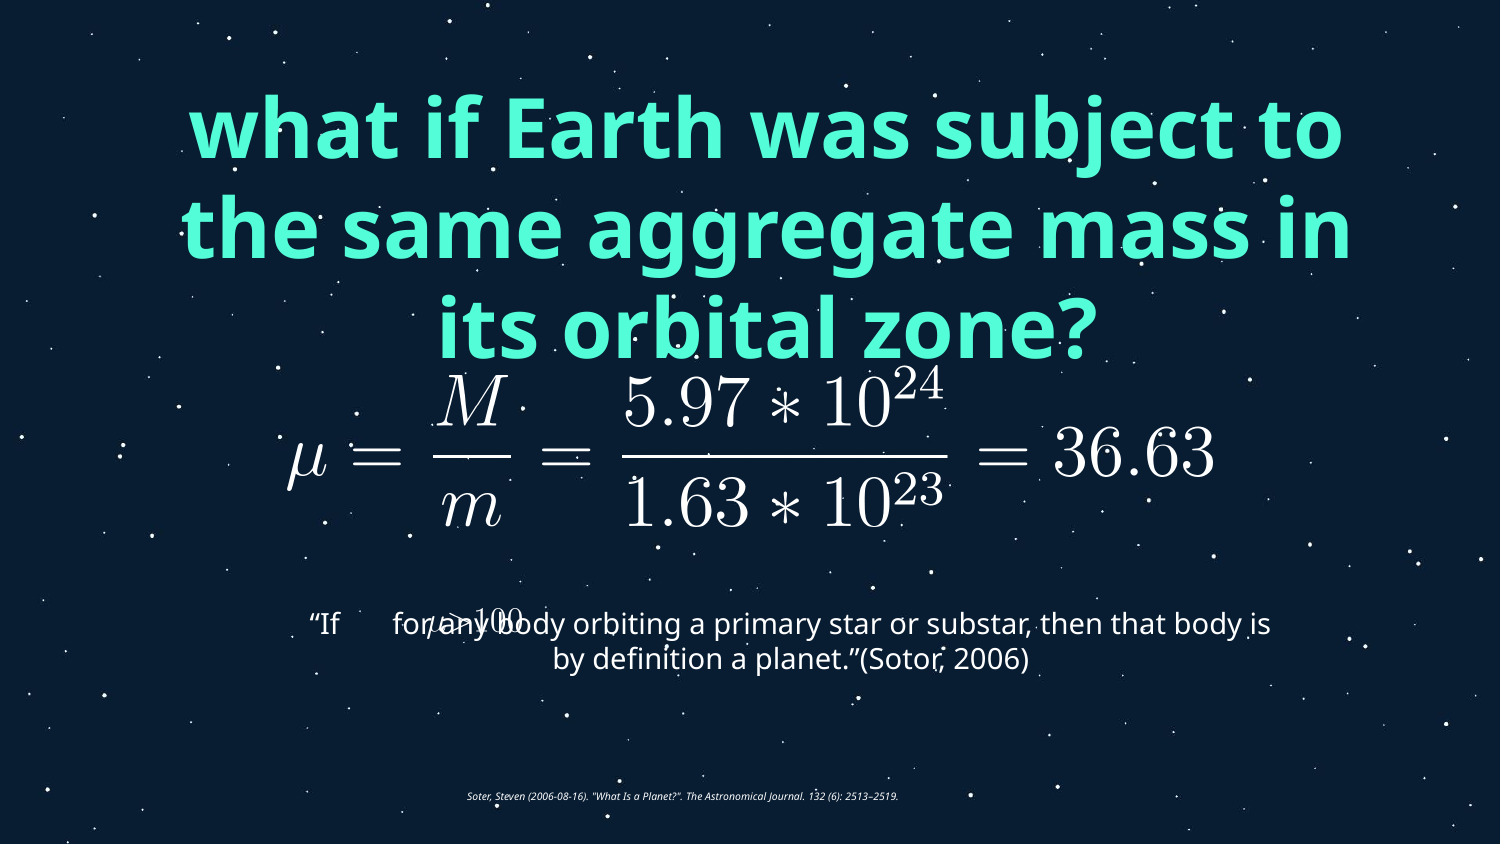

# what if Earth was subject to the same aggregate mass in its orbital zone?
“If for any body orbiting a primary star or substar, then that body is by definition a planet.”(Sotor, 2006)
Soter, Steven (2006-08-16). "What Is a Planet?". The Astronomical Journal. 132 (6): 2513–2519.